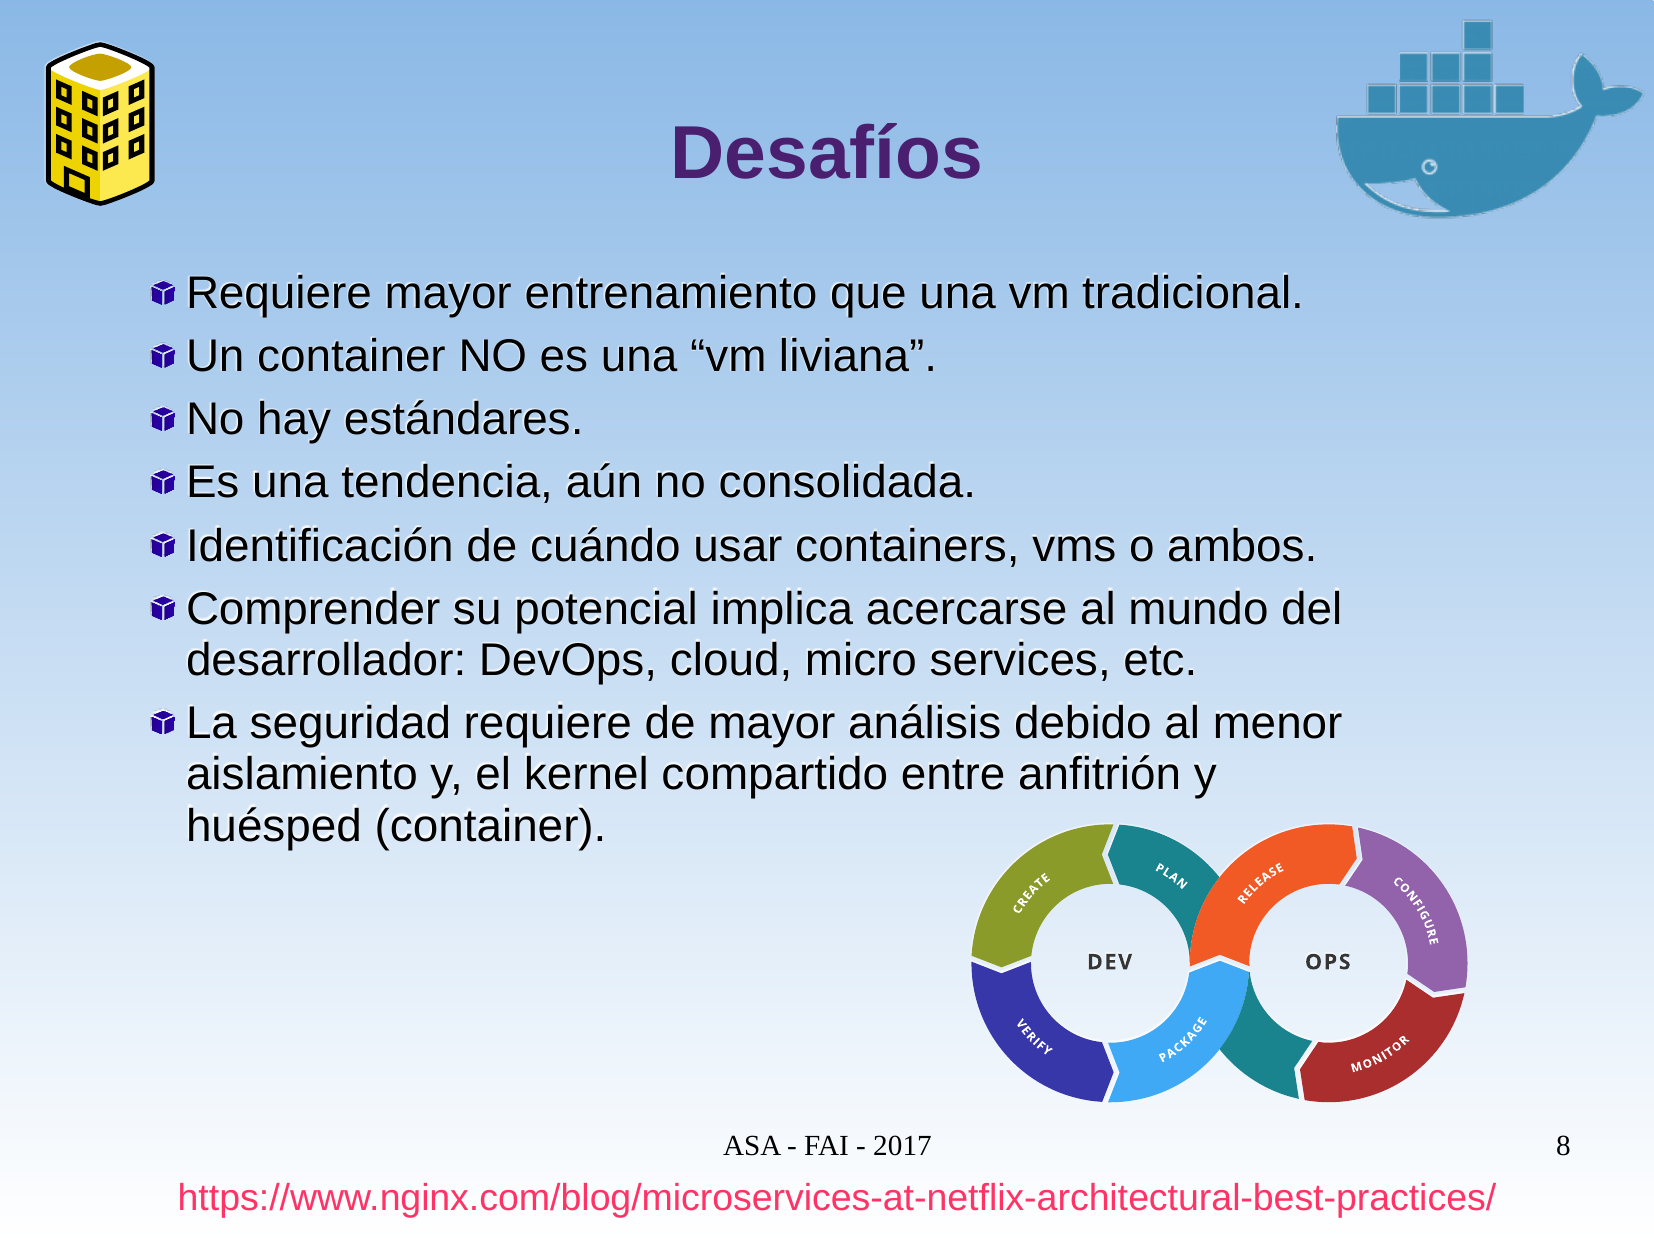

# Desafíos
Requiere mayor entrenamiento que una vm tradicional.
Un container NO es una “vm liviana”.
No hay estándares.
Es una tendencia, aún no consolidada.
Identificación de cuándo usar containers, vms o ambos.
Comprender su potencial implica acercarse al mundo del
desarrollador: DevOps, cloud, micro services, etc.
La seguridad requiere de mayor análisis debido al menor aislamiento y, el kernel compartido entre anfitrión y huésped (container).
ASA - FAI - 2017
8
https://www.nginx.com/blog/microservices-at-netflix-architectural-best-practices/